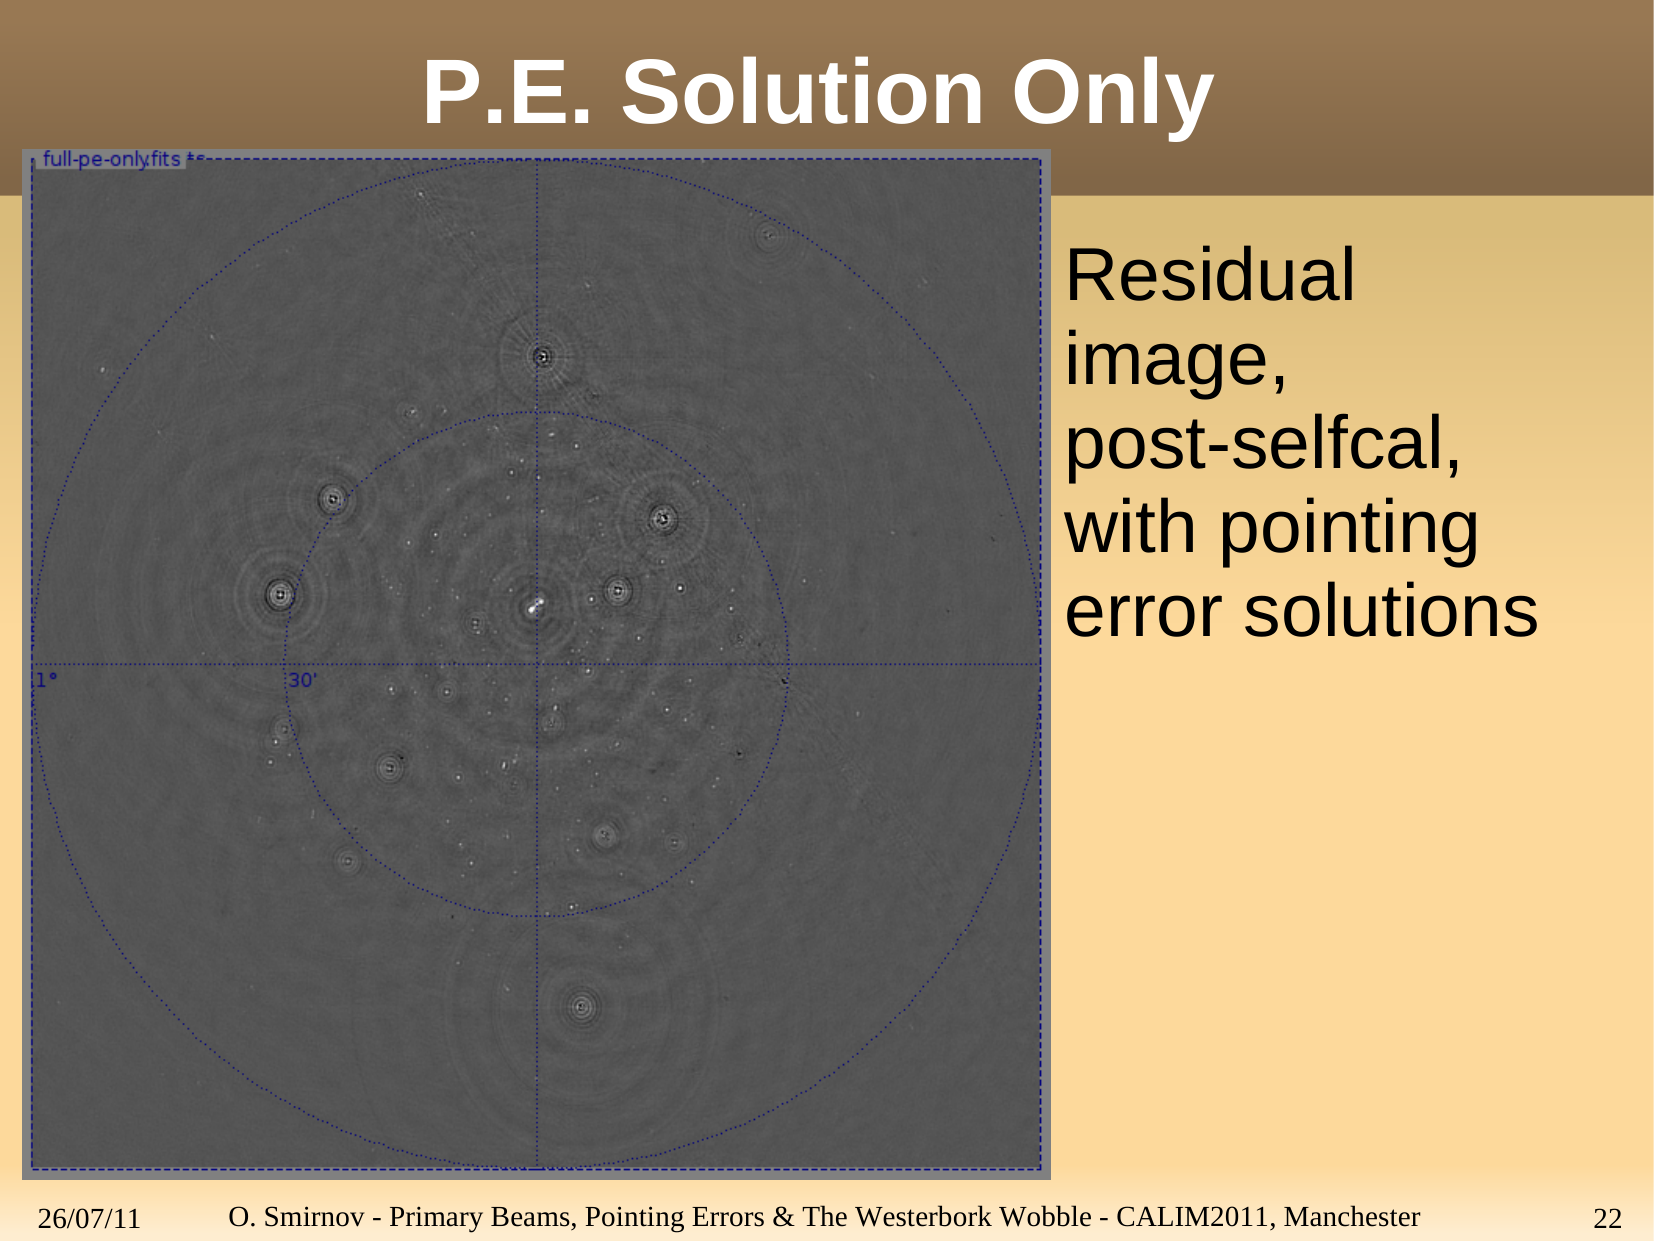

# P.E. Solution Only
Residual image,
post-selfcal,
with pointing error solutions
O. Smirnov - Primary Beams, Pointing Errors & The Westerbork Wobble - CALIM2011, Manchester
26/07/11
22